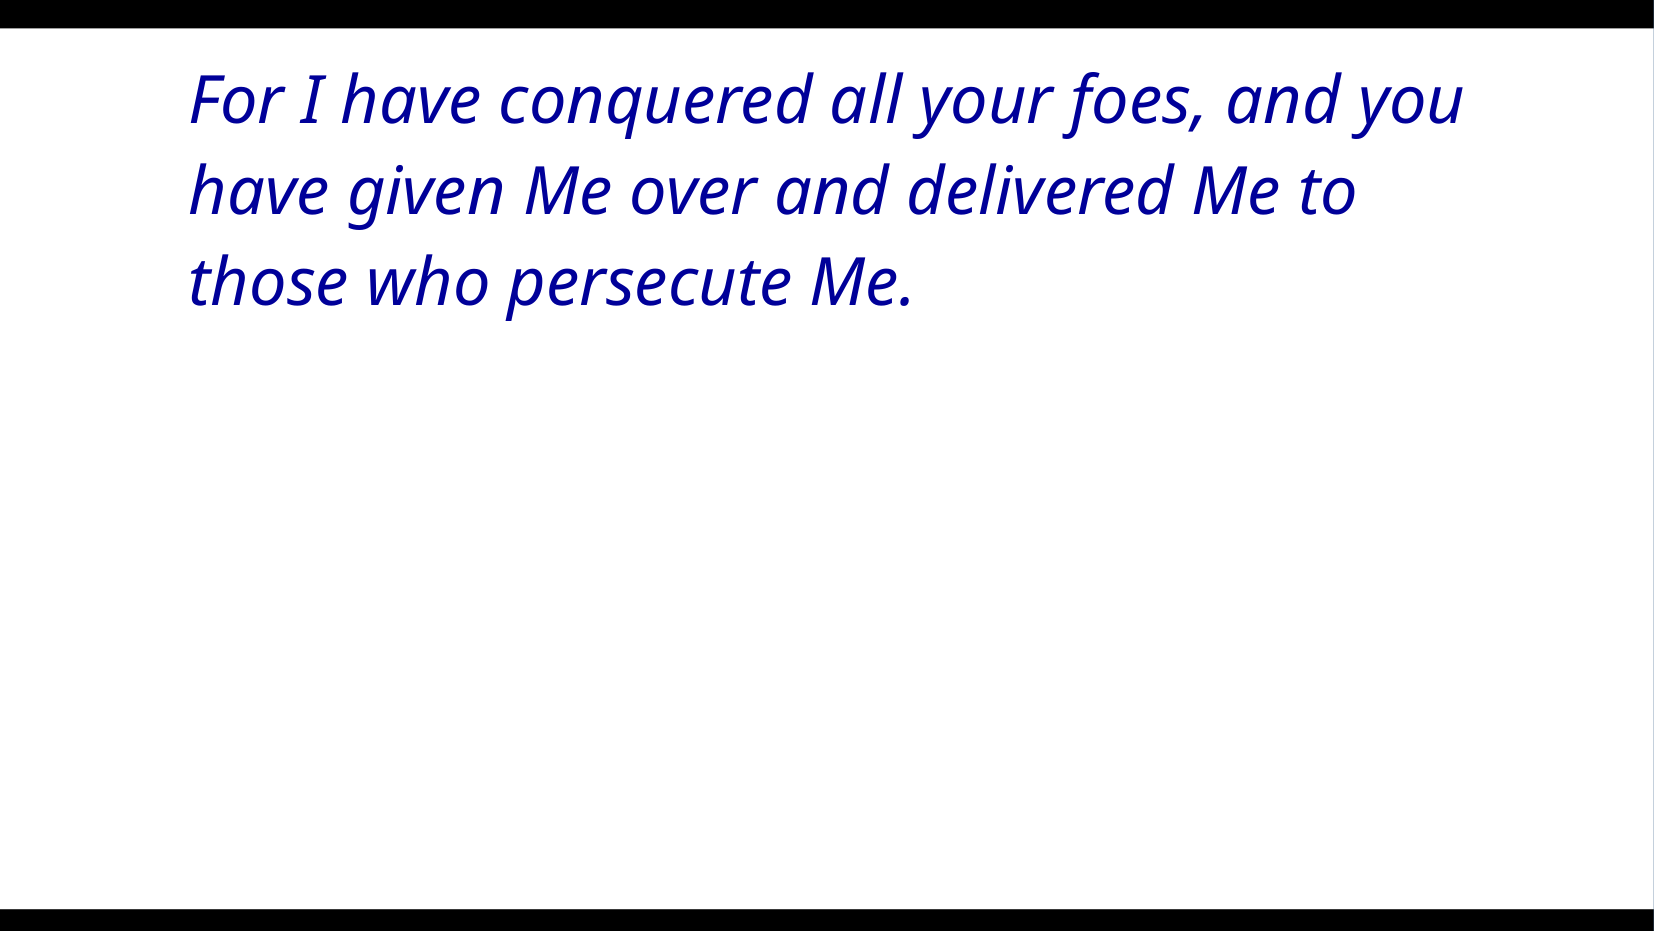

For I have conquered all your foes, and you
 have given Me over and delivered Me to
 those who persecute Me.